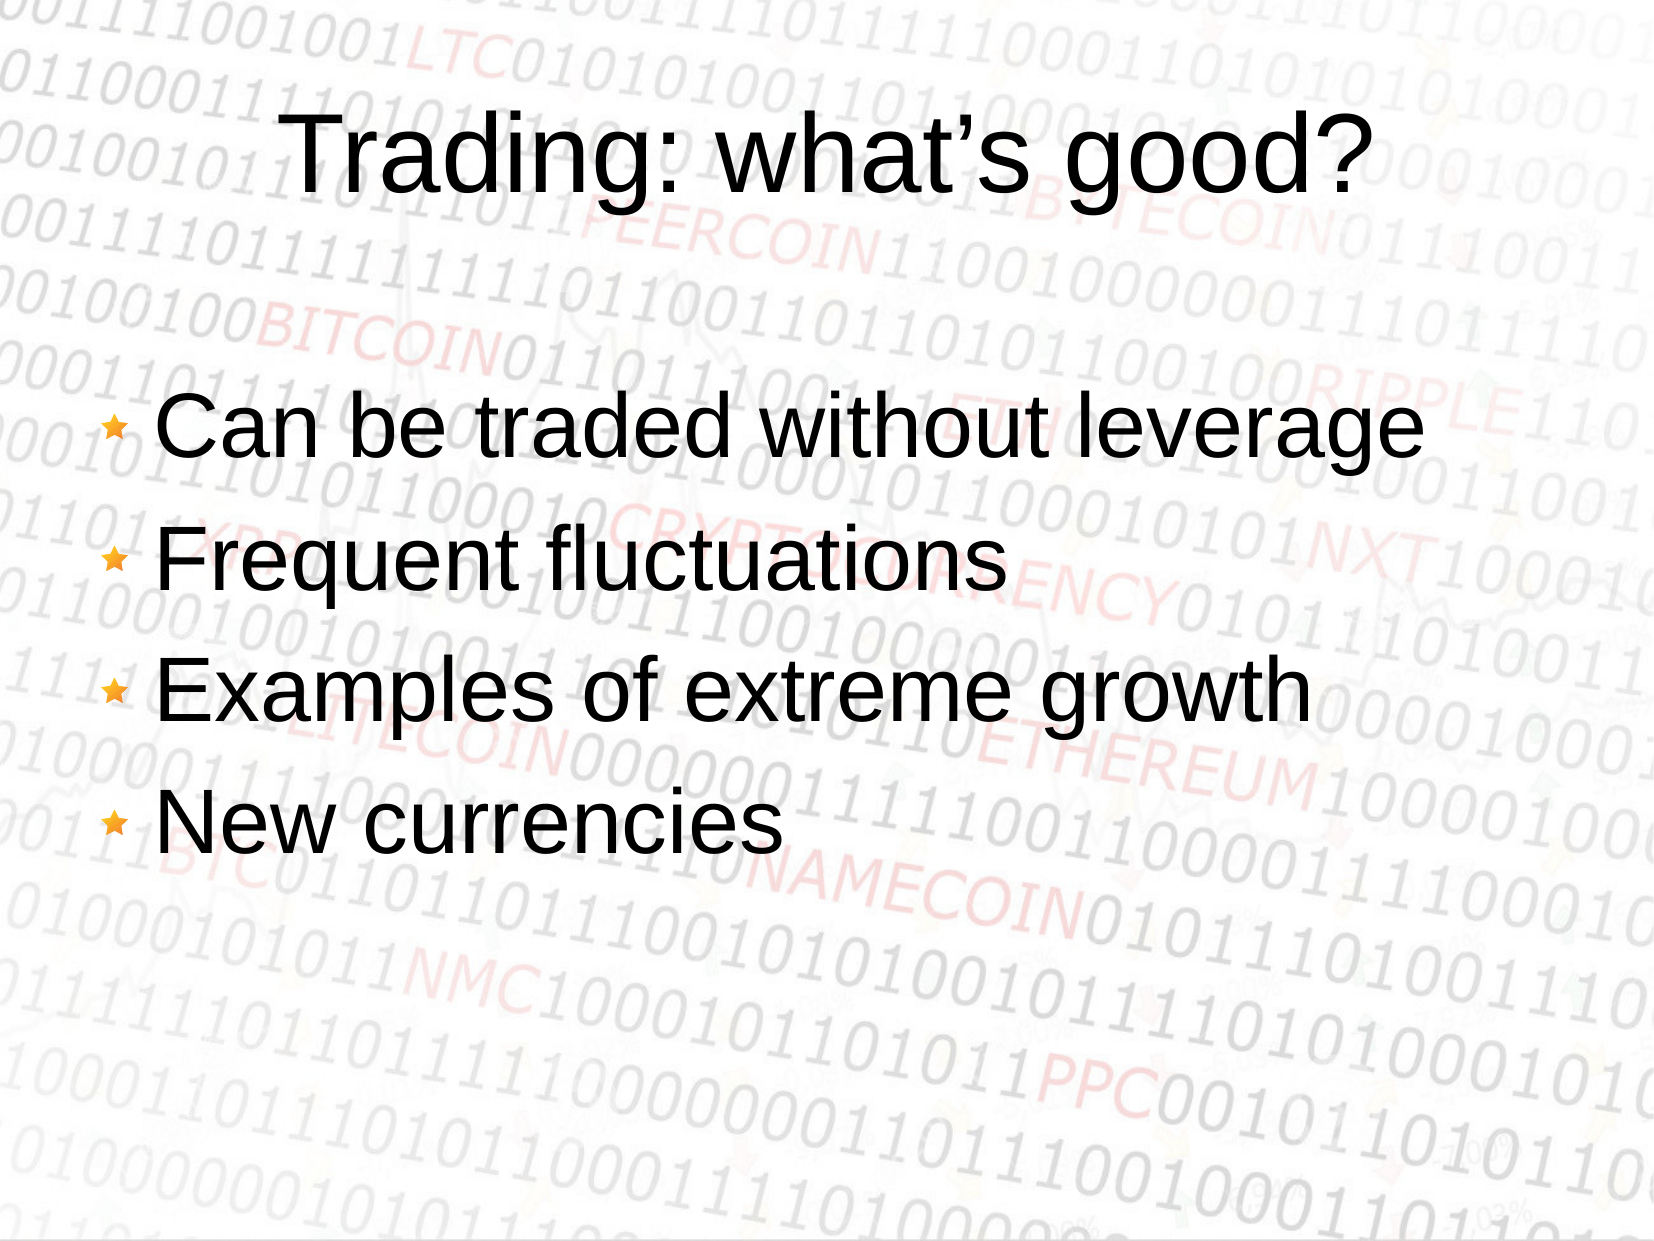

# Trading: what’s good?
Can be traded without leverage
Frequent fluctuations
Examples of extreme growth
New currencies